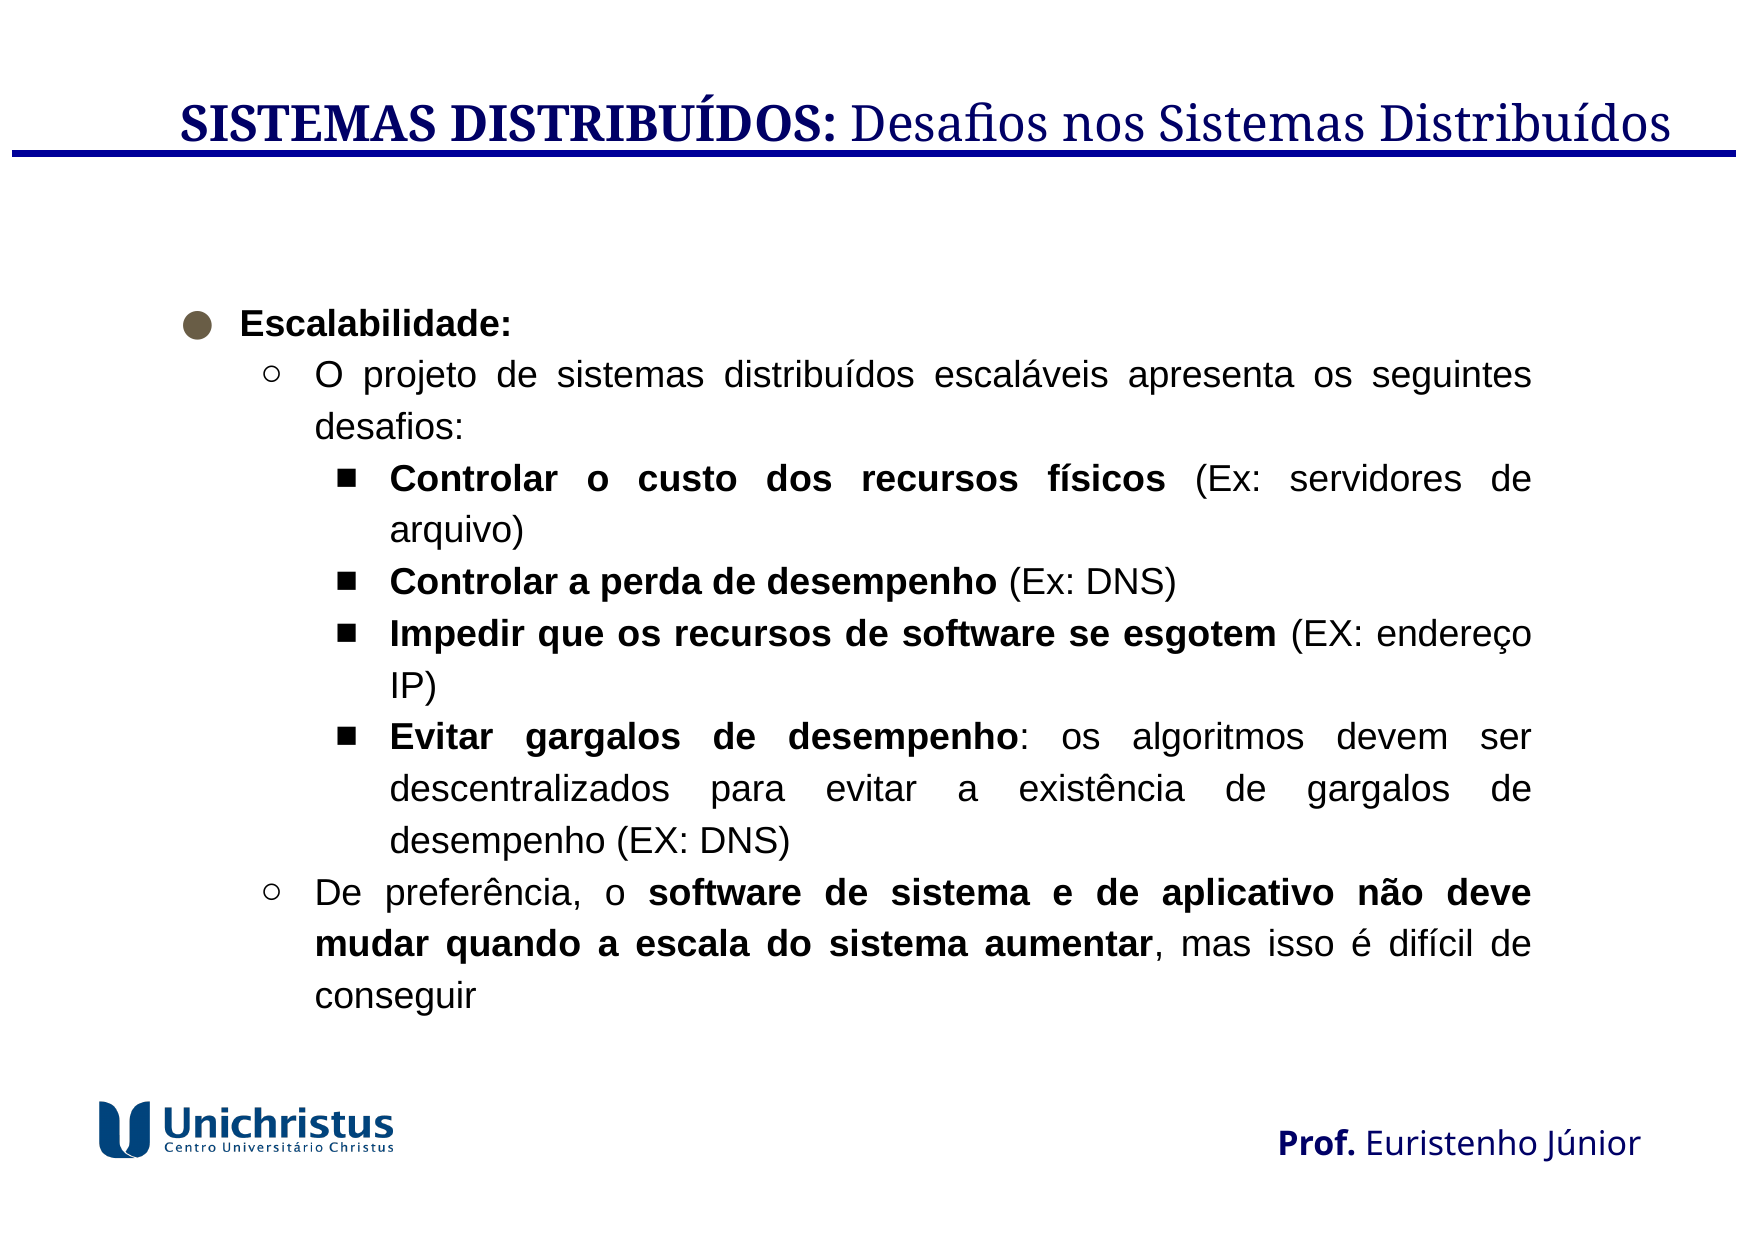

SISTEMAS DISTRIBUÍDOS: Desafios nos Sistemas Distribuídos
Escalabilidade:
O projeto de sistemas distribuídos escaláveis apresenta os seguintes desafios:
Controlar o custo dos recursos físicos (Ex: servidores de arquivo)
Controlar a perda de desempenho (Ex: DNS)
Impedir que os recursos de software se esgotem (EX: endereço IP)
Evitar gargalos de desempenho: os algoritmos devem ser descentralizados para evitar a existência de gargalos de desempenho (EX: DNS)
De preferência, o software de sistema e de aplicativo não deve mudar quando a escala do sistema aumentar, mas isso é difícil de conseguir
Prof. Euristenho Júnior